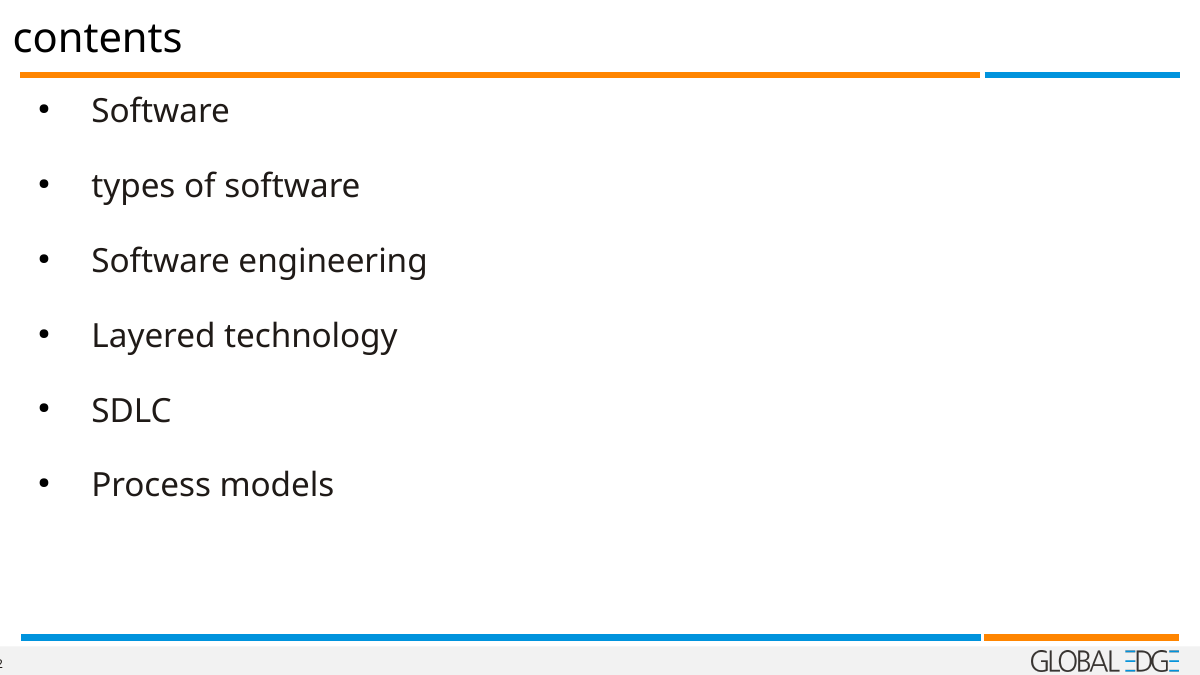

# contents
Software
types of software
Software engineering
Layered technology
SDLC
Process models